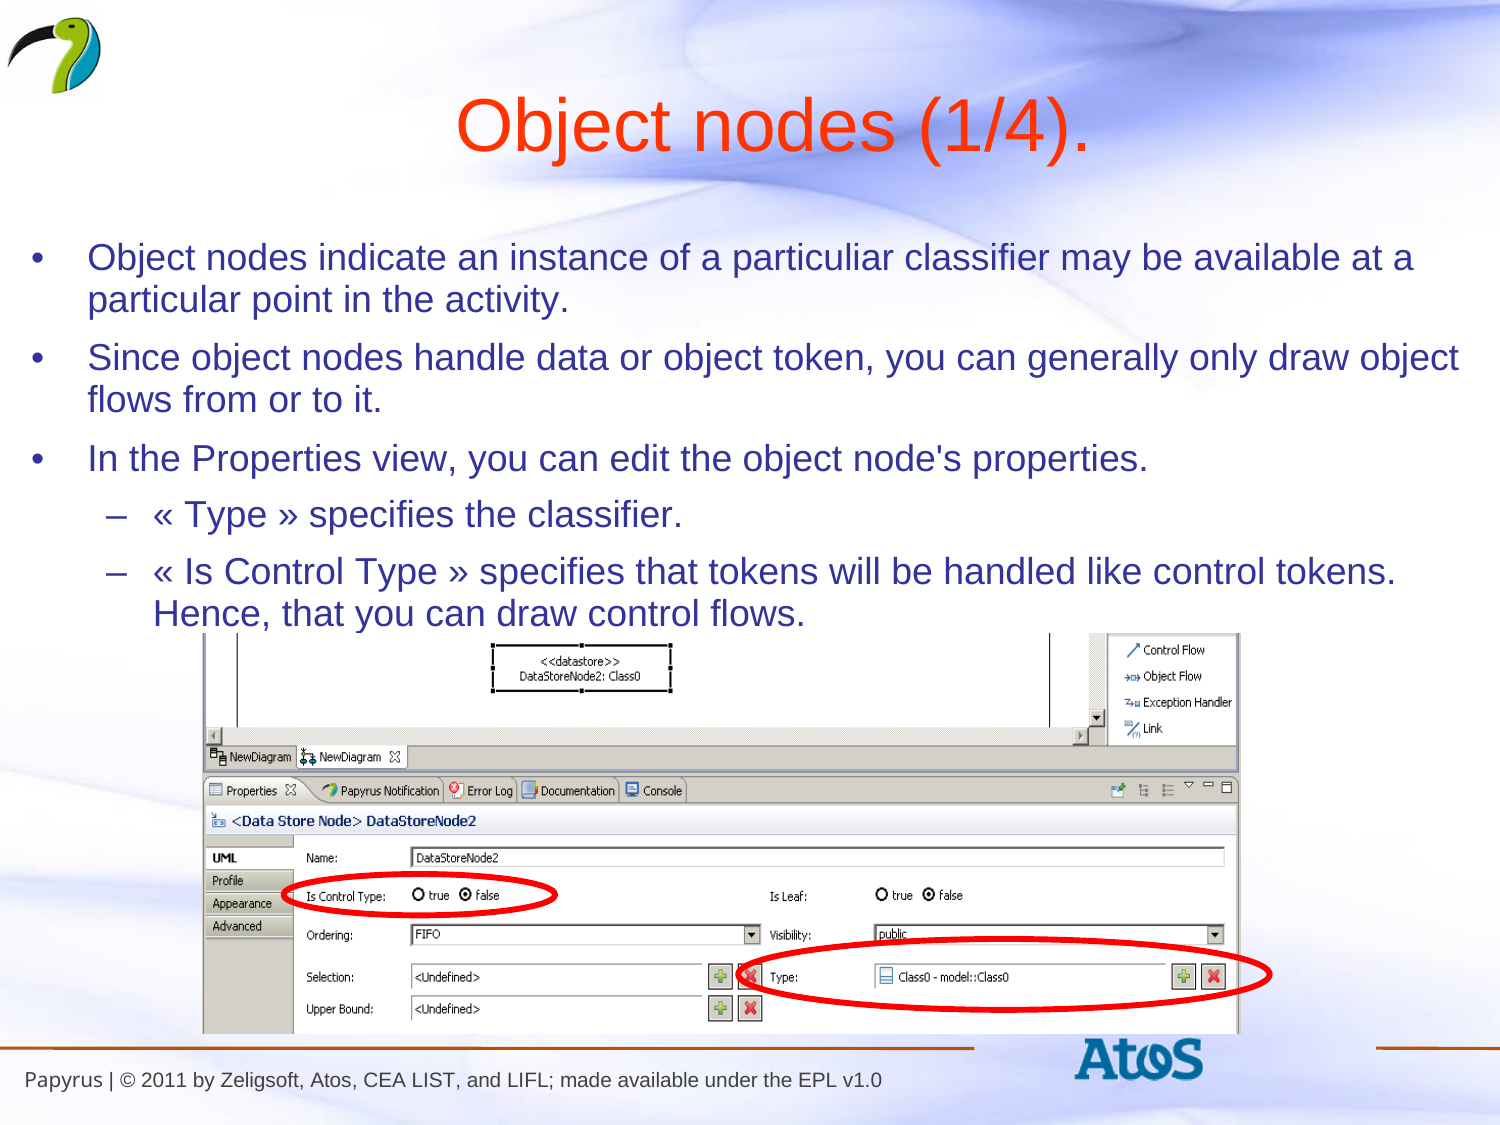

# Object nodes (1/4).
Object nodes indicate an instance of a particuliar classifier may be available at a particular point in the activity.
Since object nodes handle data or object token, you can generally only draw object flows from or to it.
In the Properties view, you can edit the object node's properties.
« Type » specifies the classifier.
« Is Control Type » specifies that tokens will be handled like control tokens. Hence, that you can draw control flows.